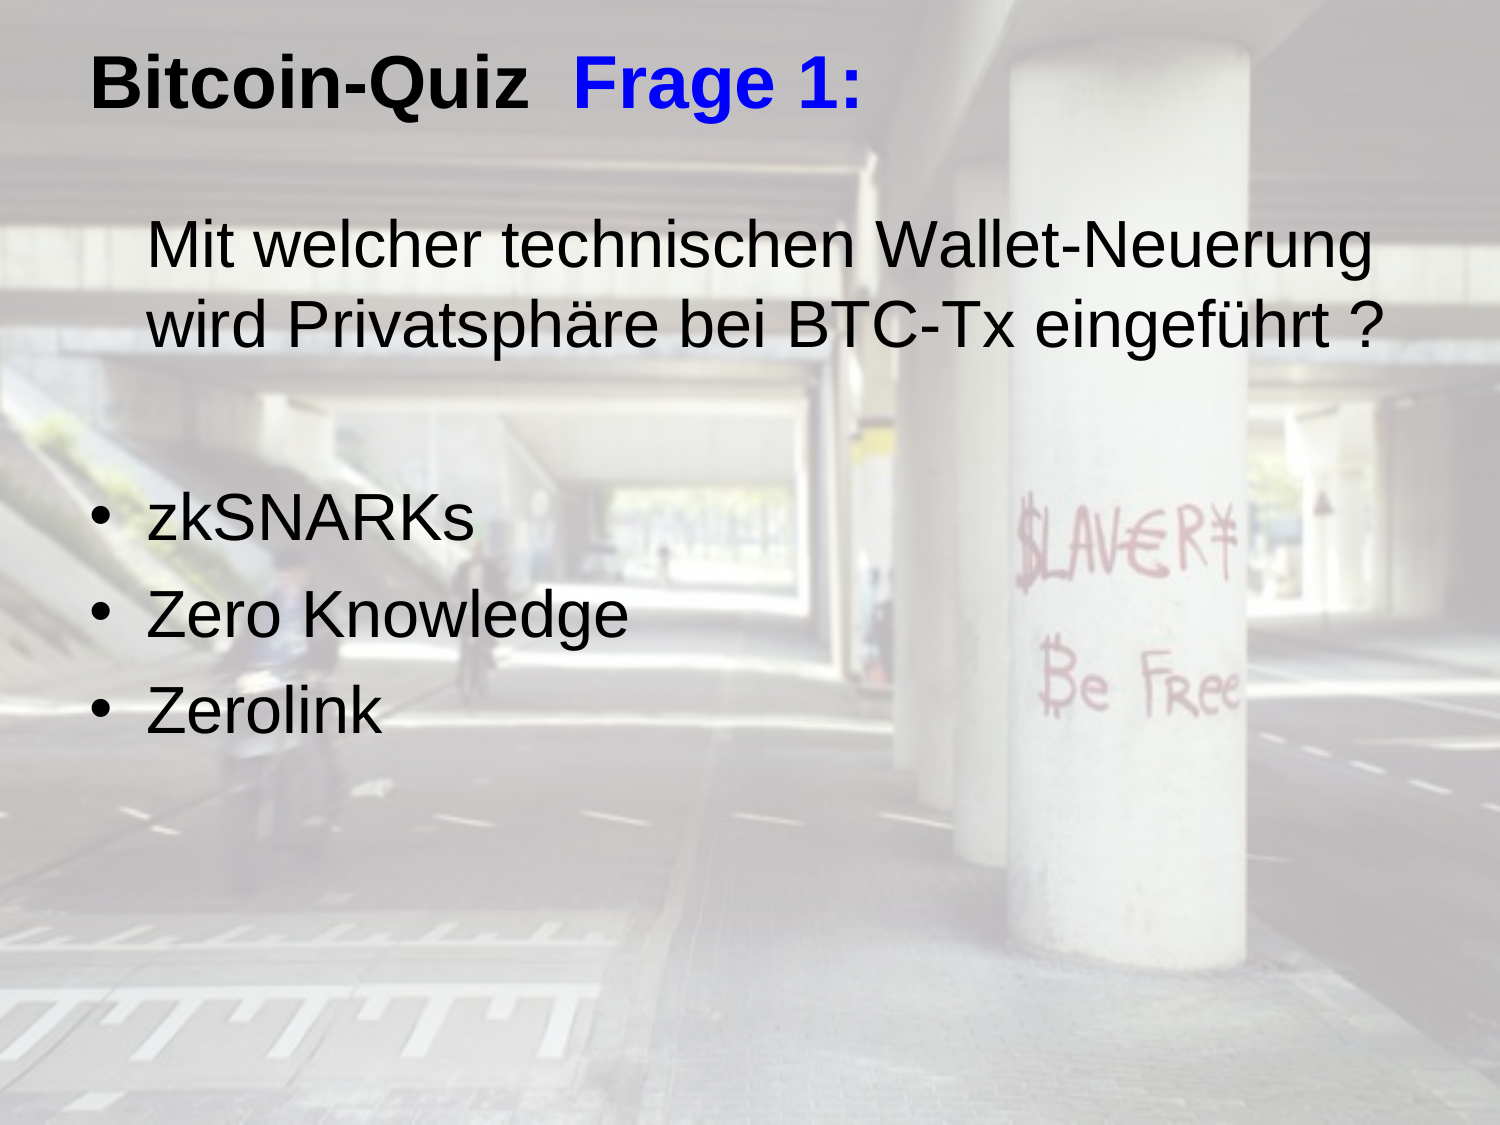

# Bitcoin-Quiz Frage 1:
Mit welcher technischen Wallet-Neuerung wird Privatsphäre bei BTC-Tx eingeführt ?
zkSNARKs
Zero Knowledge
Zerolink